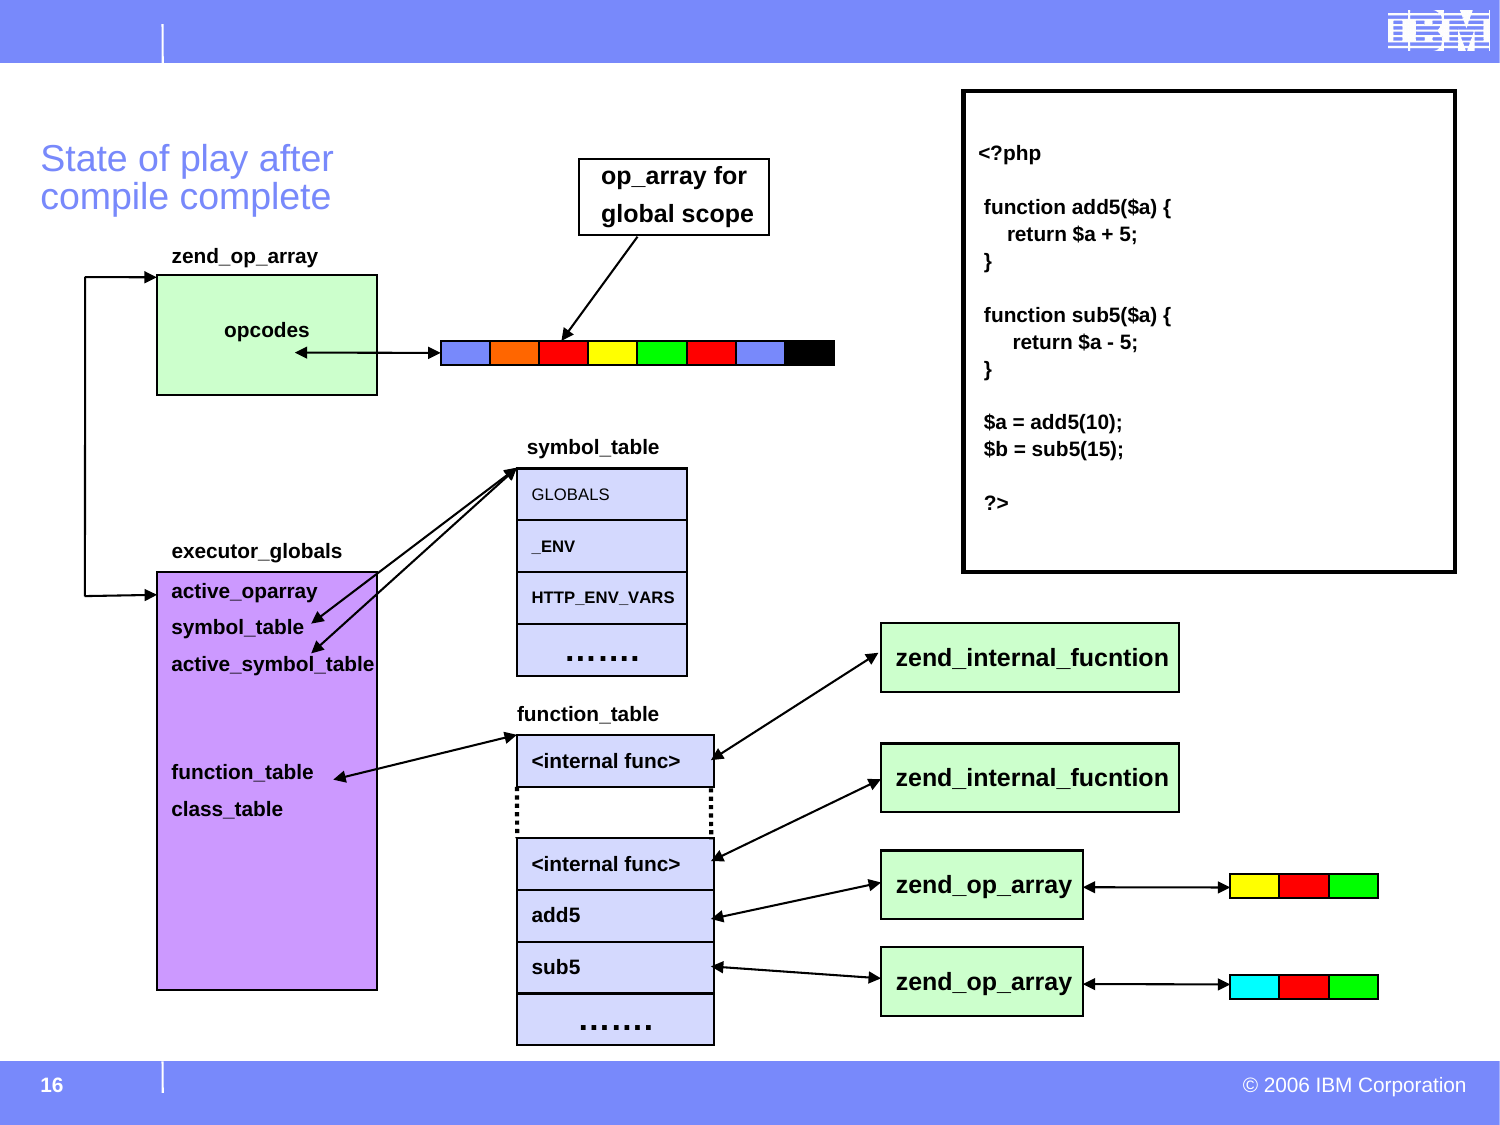

<?php
 function add5($a) {
 return $a + 5;
 }
 function sub5($a) {
 return $a - 5;
 }
 $a = add5(10);
 $b = sub5(15);
 ?>
# State of play after compile complete
op_array for
 global scope
zend_op_array
opcodes
symbol_table
GLOBALS
_ENV
HTTP_ENV_VARS
…….
executor_globals
active_oparray
symbol_table
active_symbol_table
function_table
class_table
zend_internal_fucntion
function_table
<internal func>
<internal func>
add5
sub5
…….
zend_internal_fucntion
zend_op_array
zend_op_array
16